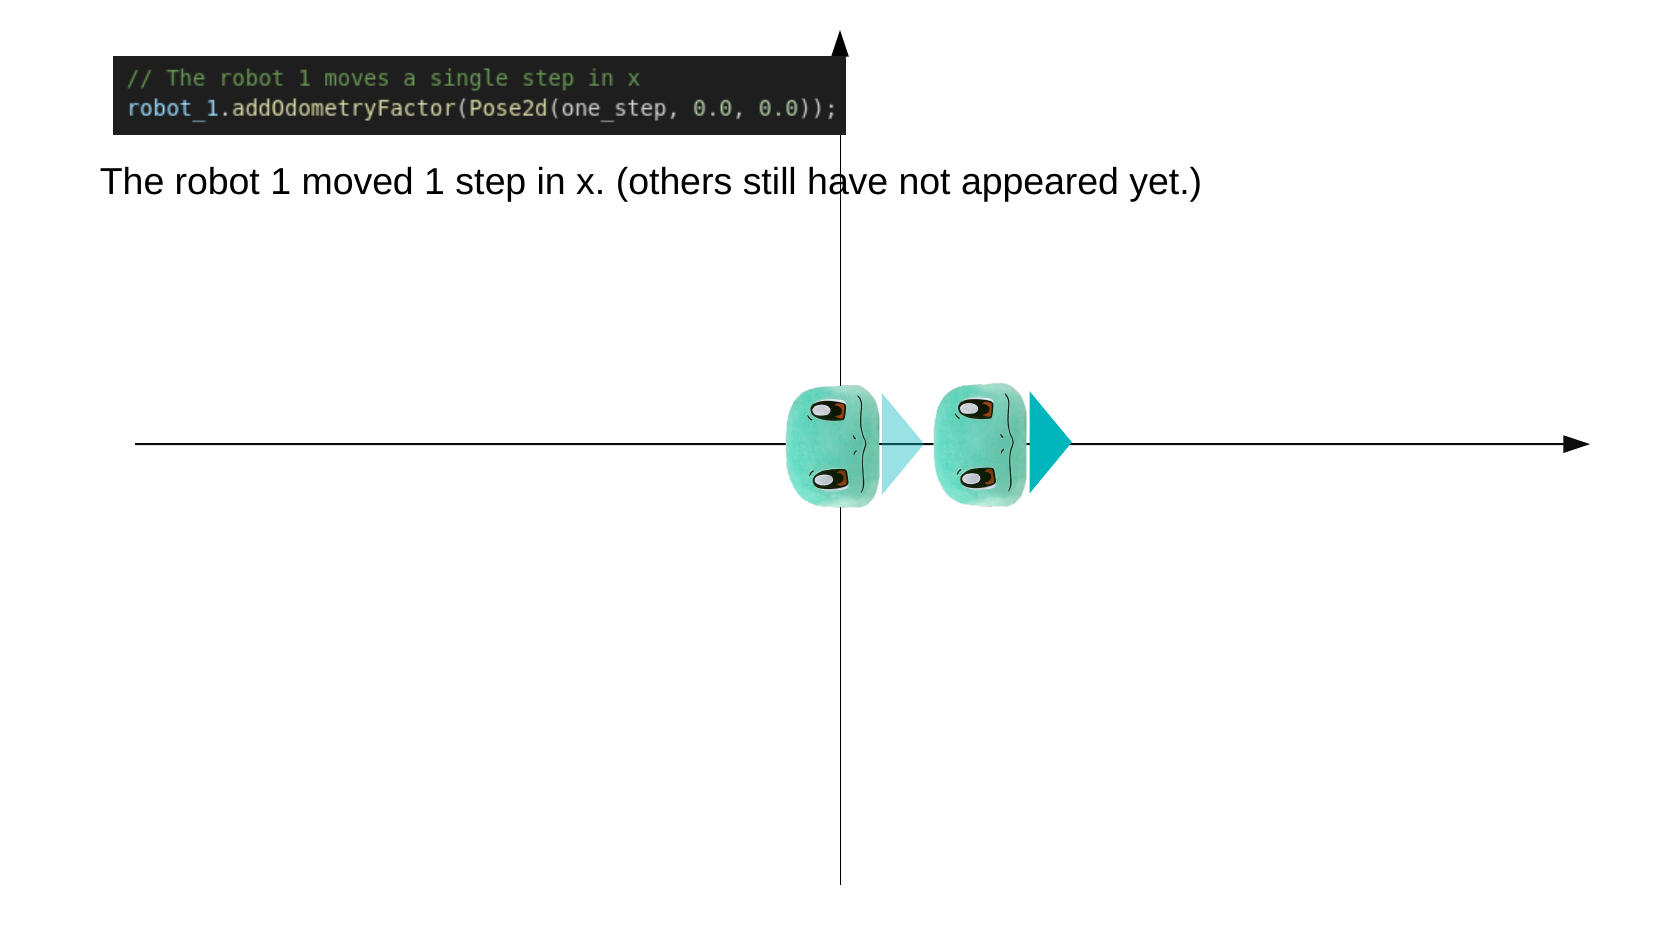

The robot 1 moved 1 step in x. (others still have not appeared yet.)